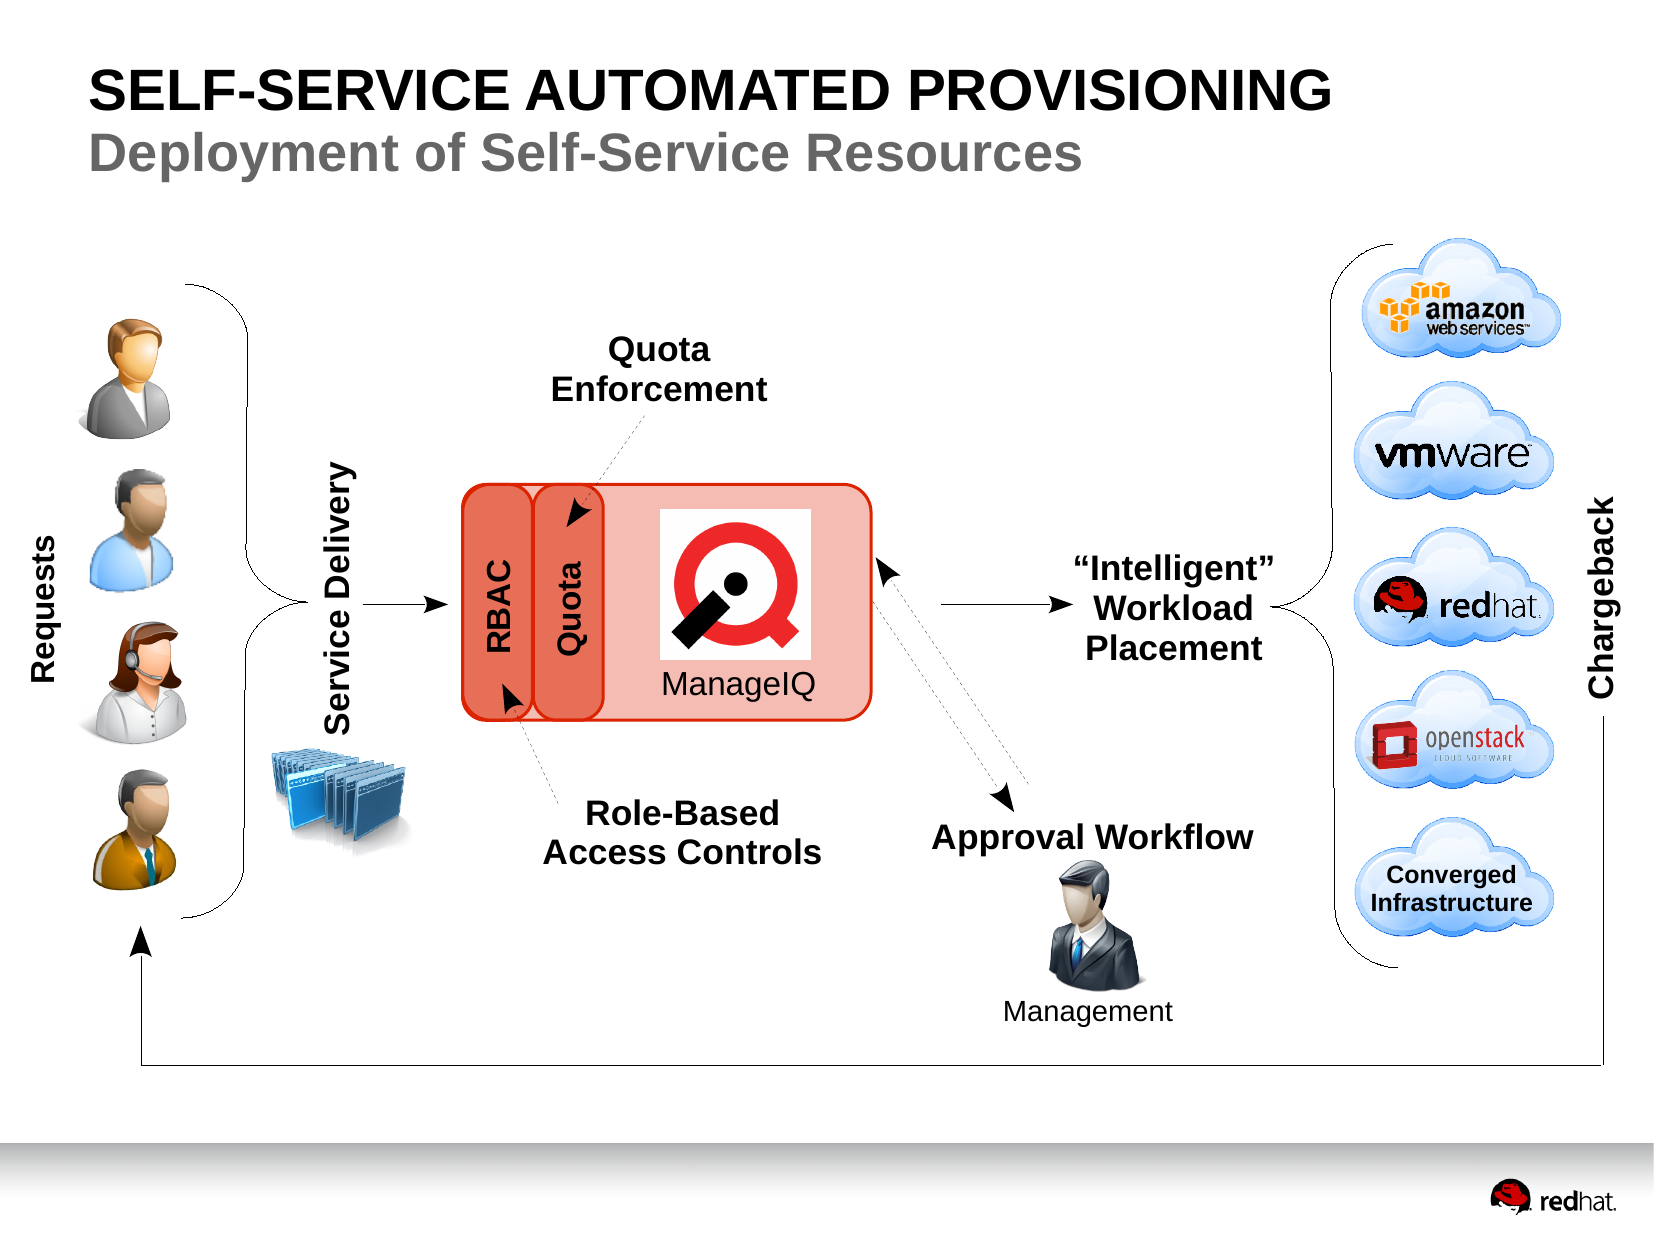

# SELF-SERVICE AUTOMATED PROVISIONING Deployment of Self-Service Resources
Quota
Enforcement
“Intelligent”
Workload Placement
Chargeback
Service Delivery
RBAC
Requests
Quota
ManageIQ
Role-Based
Access Controls
Approval Workflow
Converged
Infrastructure
Management